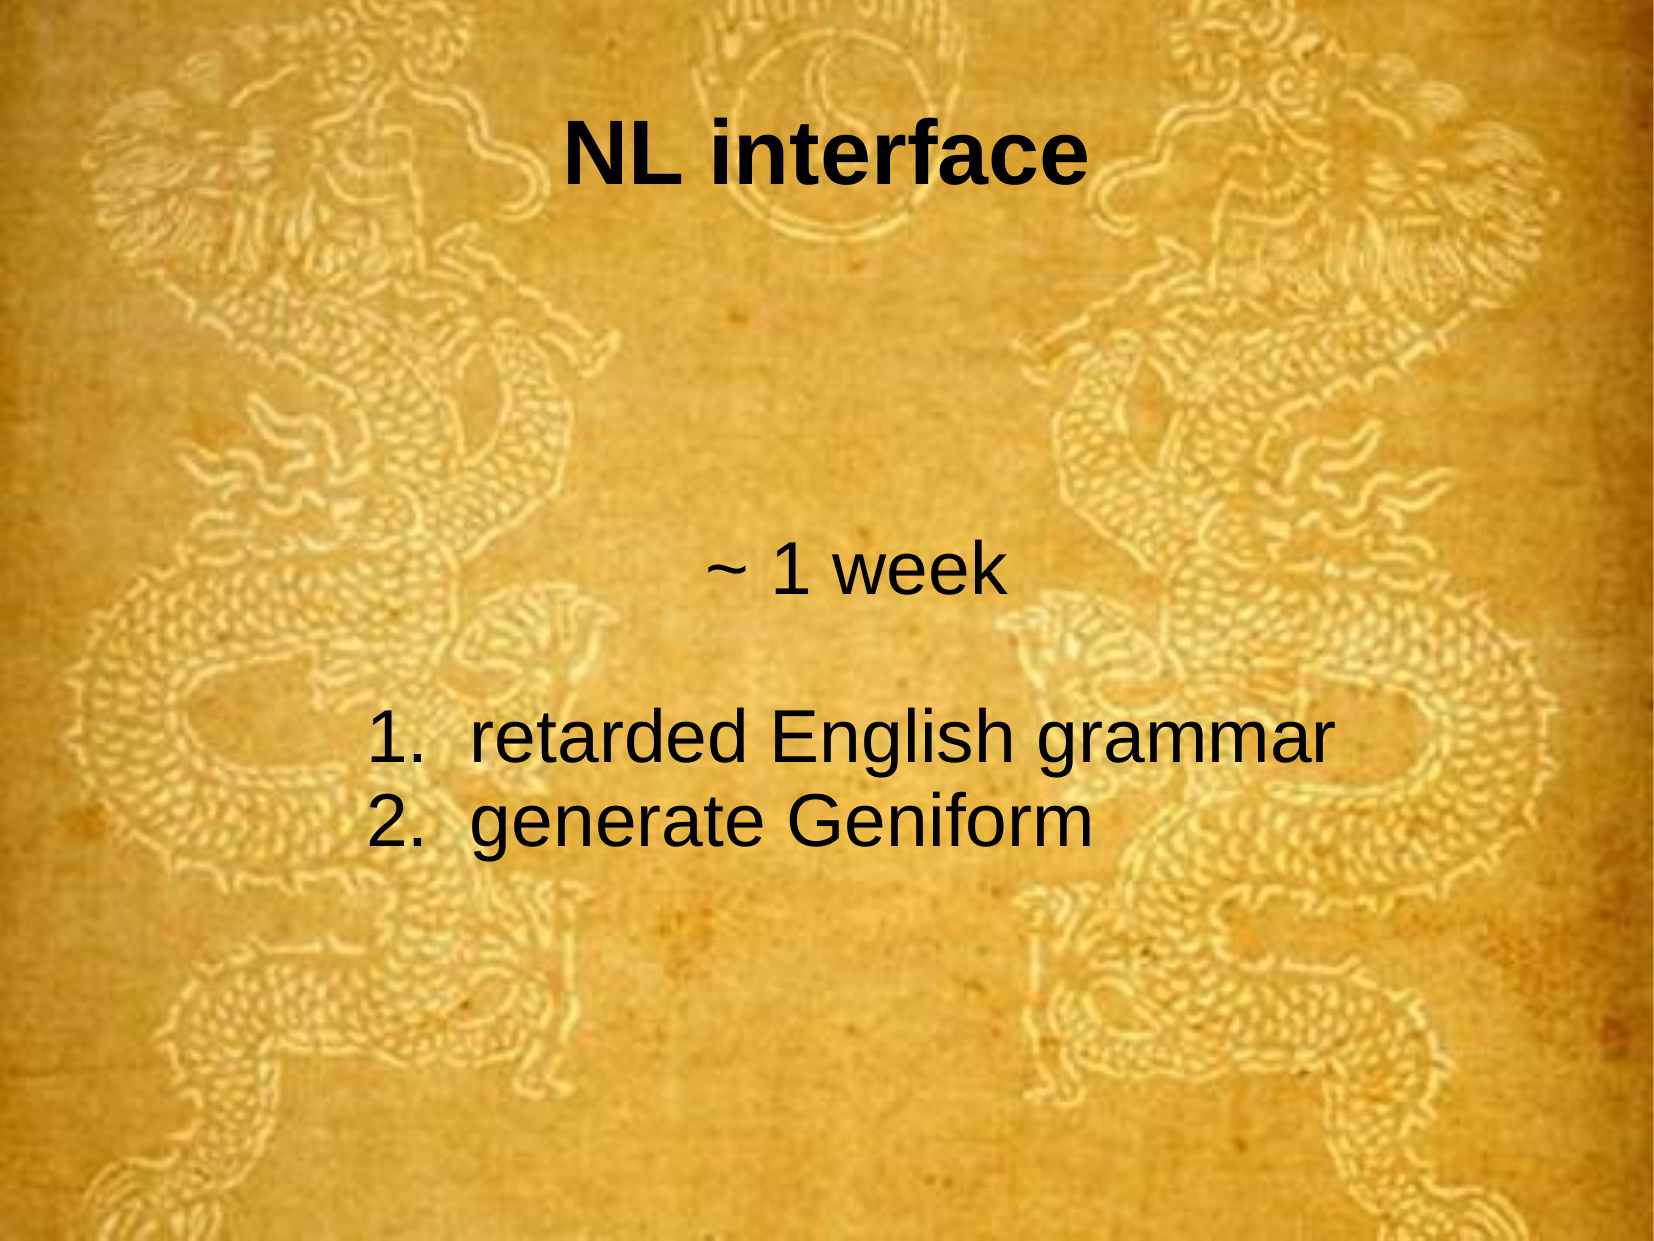

# NL interface
~ 1 week
1. retarded English grammar
2. generate Geniform